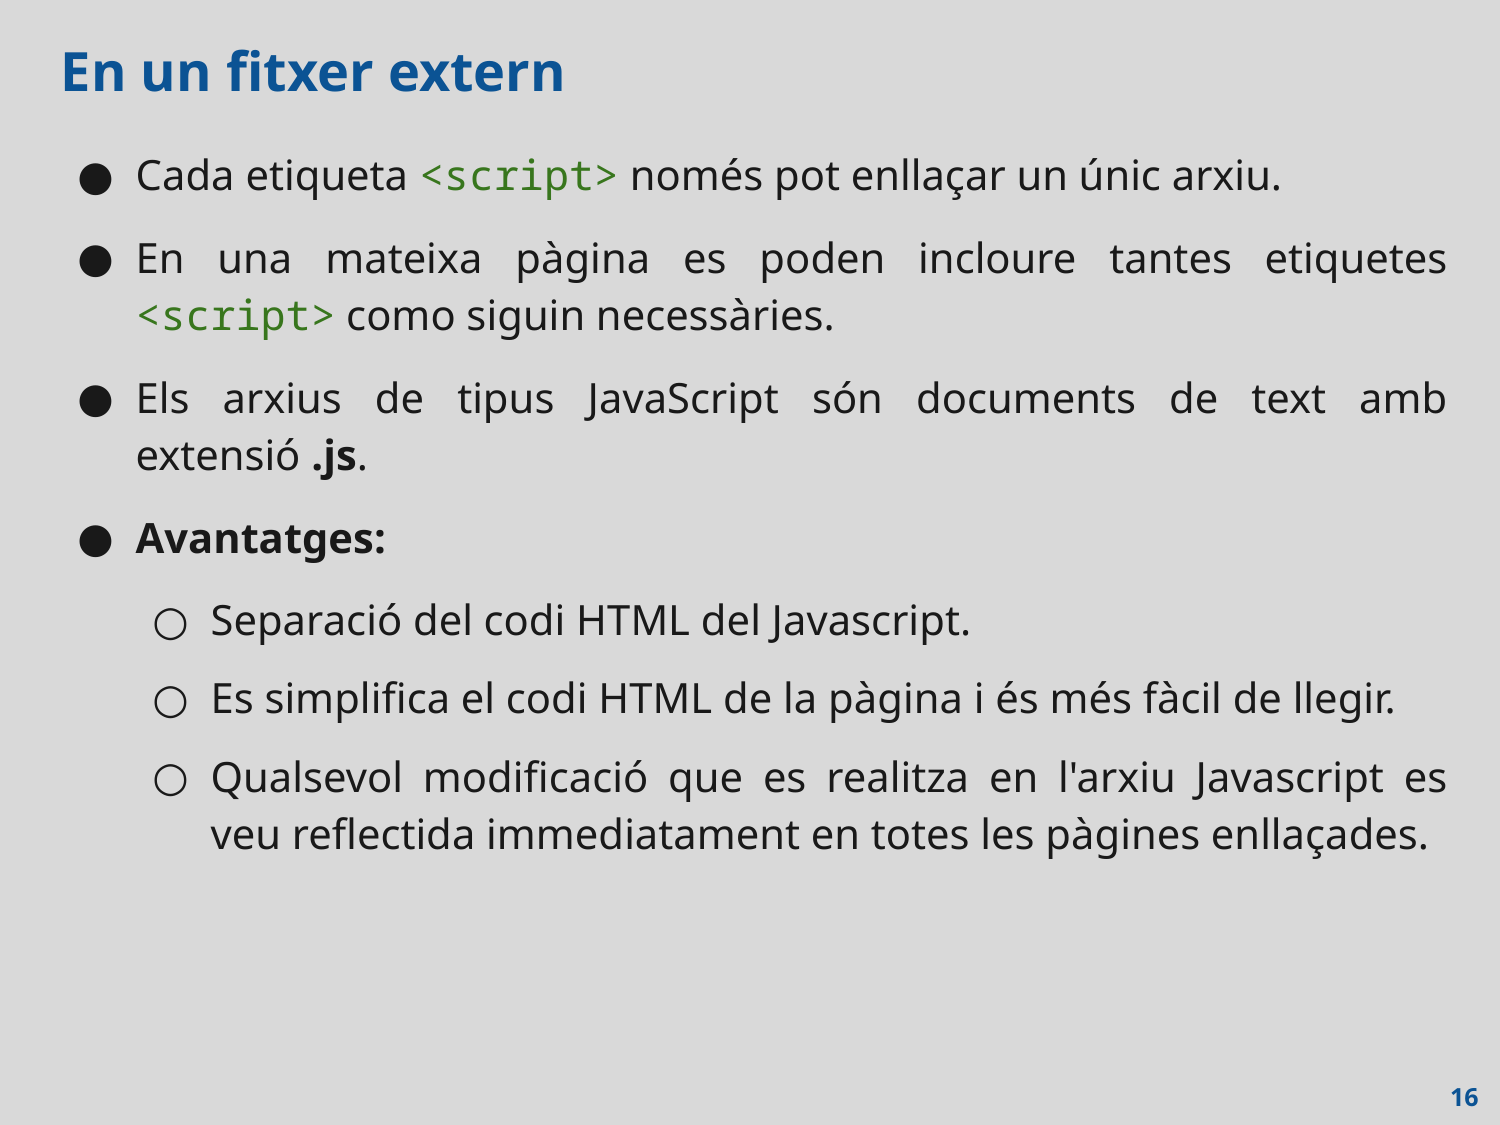

# En un fitxer extern
Cada etiqueta <script> només pot enllaçar un únic arxiu.
En una mateixa pàgina es poden incloure tantes etiquetes <script> como siguin necessàries.
Els arxius de tipus JavaScript són documents de text amb extensió .js.
Avantatges:
Separació del codi HTML del Javascript.
Es simplifica el codi HTML de la pàgina i és més fàcil de llegir.
Qualsevol modificació que es realitza en l'arxiu Javascript es veu reflectida immediatament en totes les pàgines enllaçades.